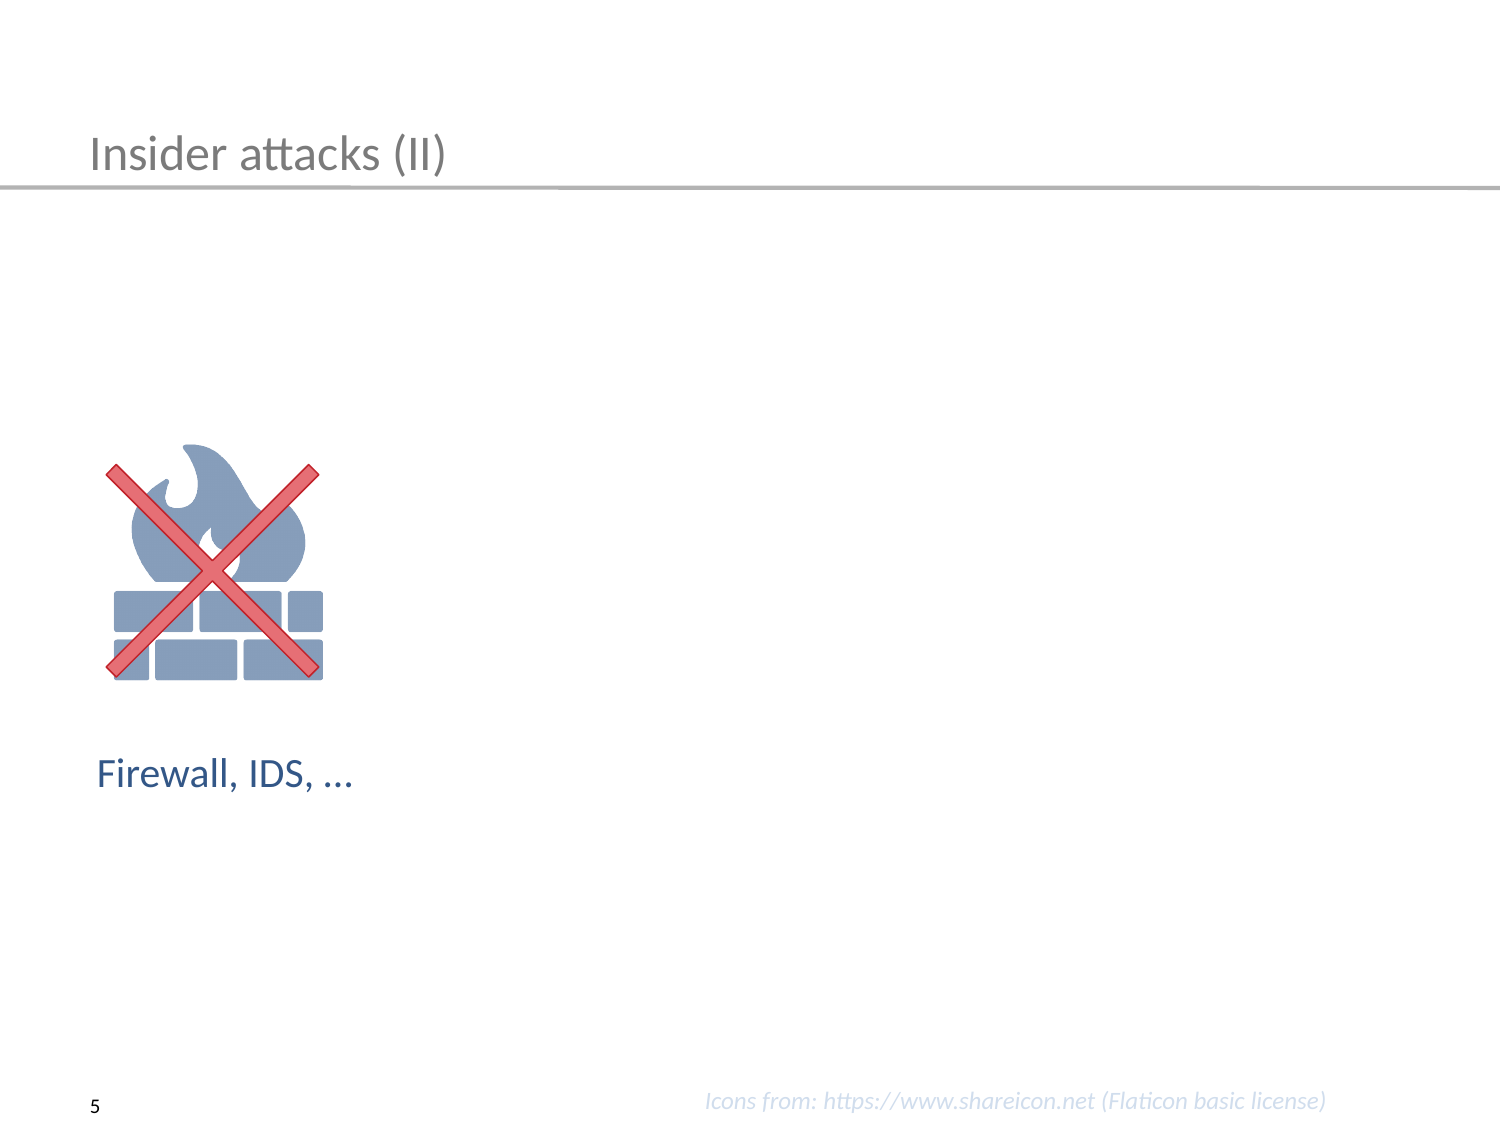

Insider attacks (II)
Firewall, IDS, …
Icons from: https://www.shareicon.net (Flaticon basic license)